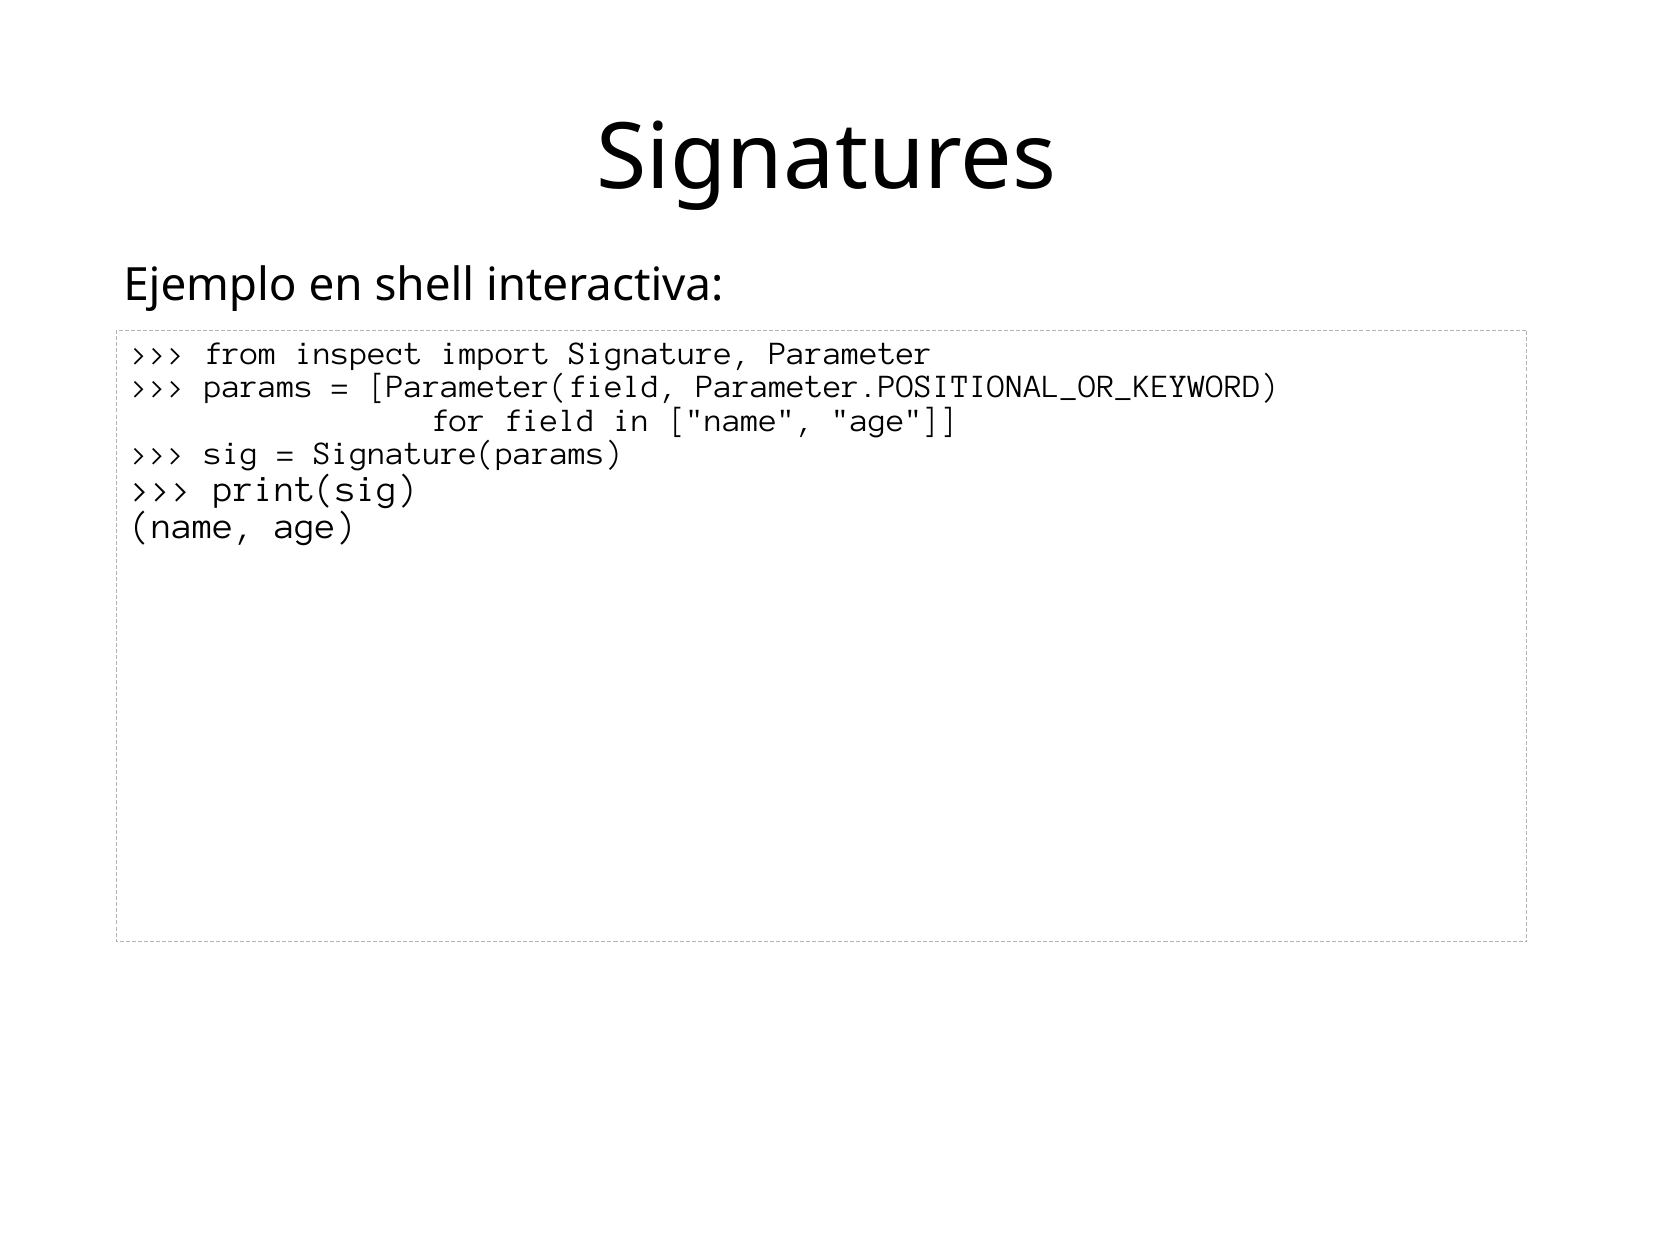

# Signatures
Ejemplo en shell interactiva:
>>> from inspect import Signature, Parameter
>>> params = [Parameter(field, Parameter.POSITIONAL_OR_KEYWORD)
				for field in ["name", "age"]]
>>> sig = Signature(params)
>>> print(sig)
(name, age)